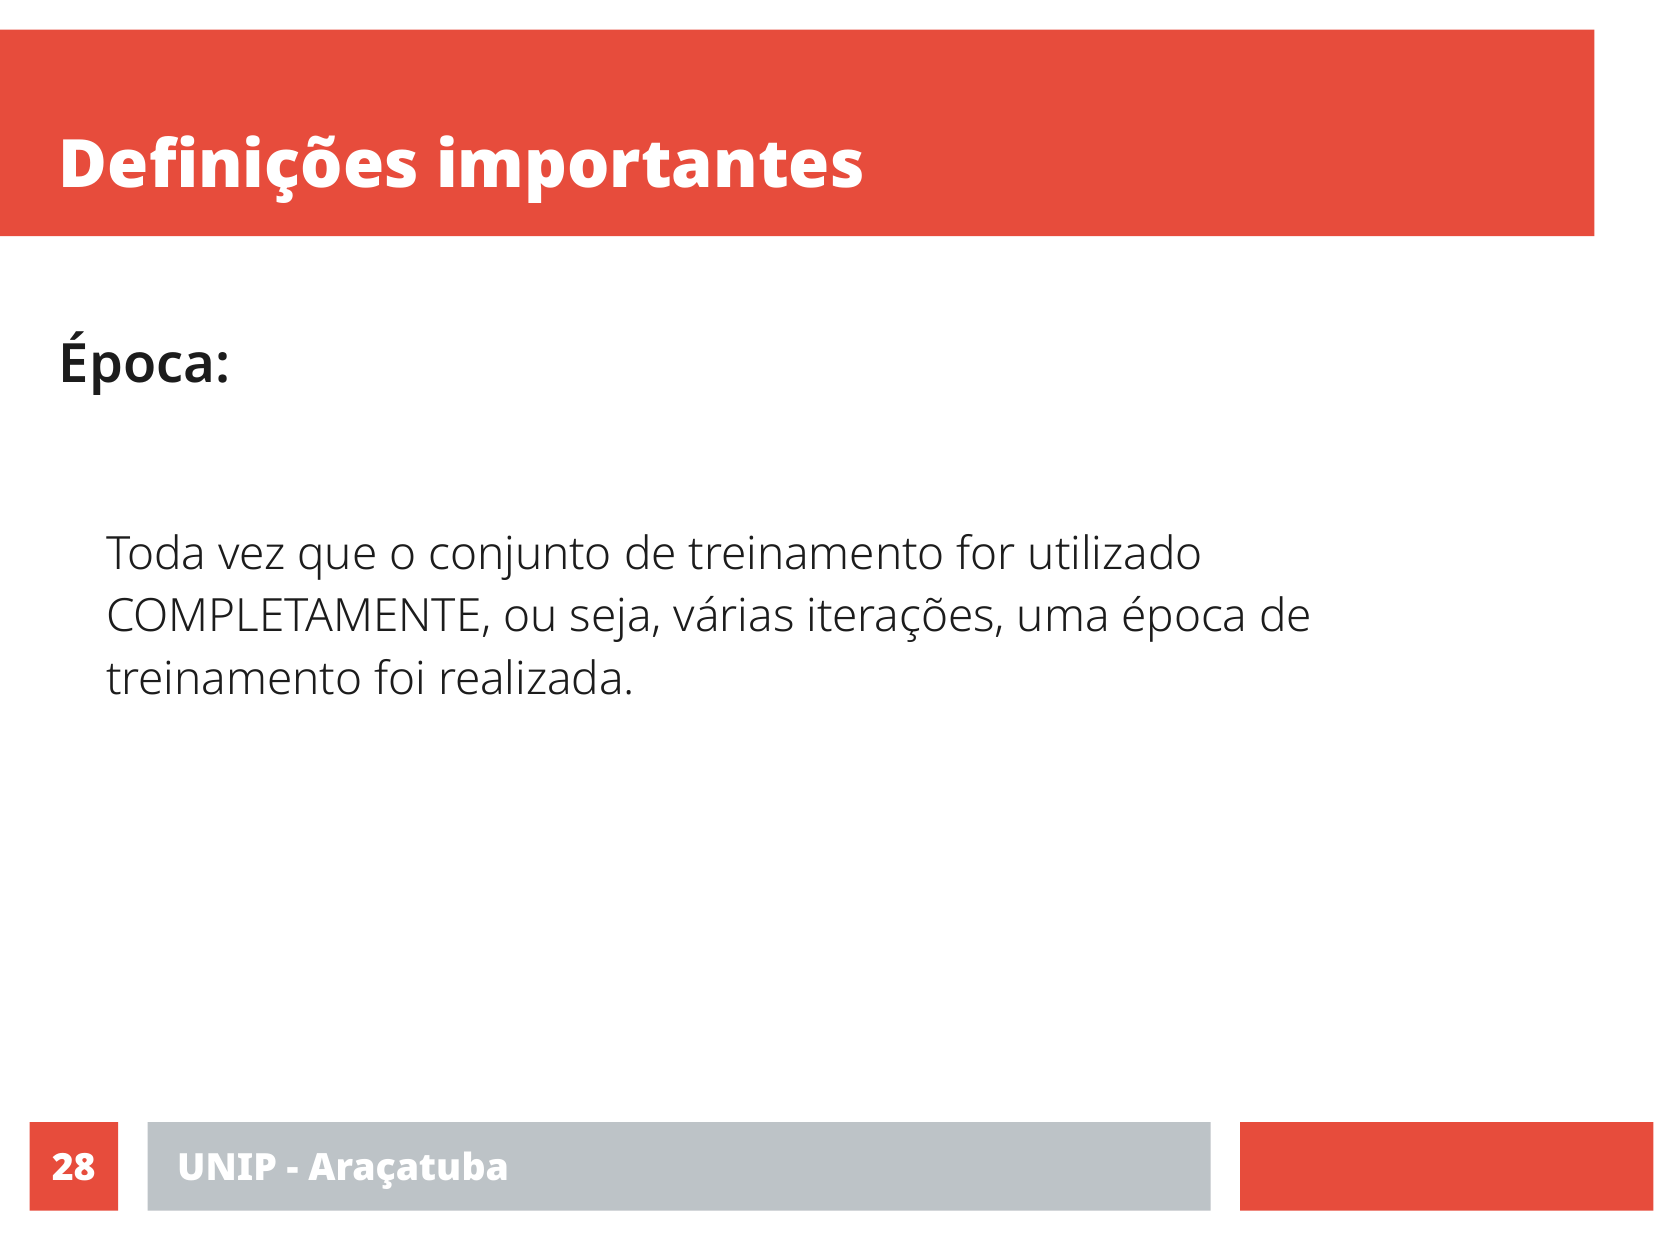

# Definições importantes
Época:
Toda vez que o conjunto de treinamento for utilizado COMPLETAMENTE, ou seja, várias iterações, uma época de treinamento foi realizada.
28
UNIP - Araçatuba